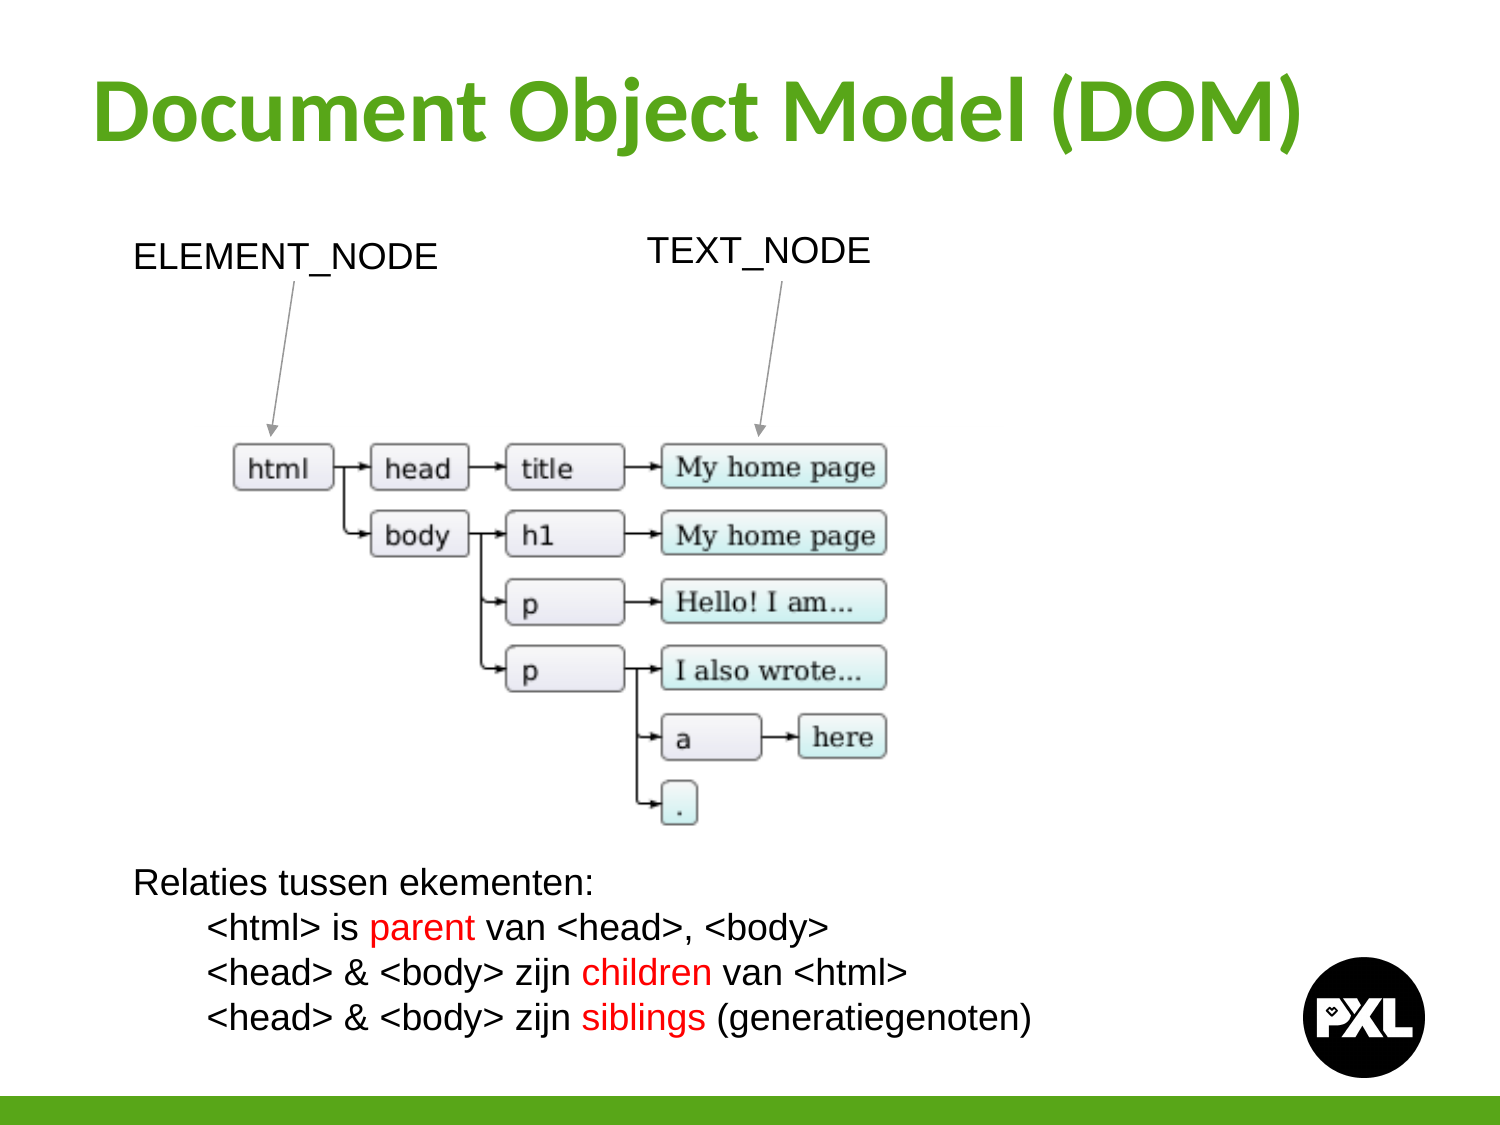

Document Object Model (DOM)
TEXT_NODE
ELEMENT_NODE
Relaties tussen ekementen:
	<html> is parent van <head>, <body>
	<head> & <body> zijn children van <html>
	<head> & <body> zijn siblings (generatiegenoten)